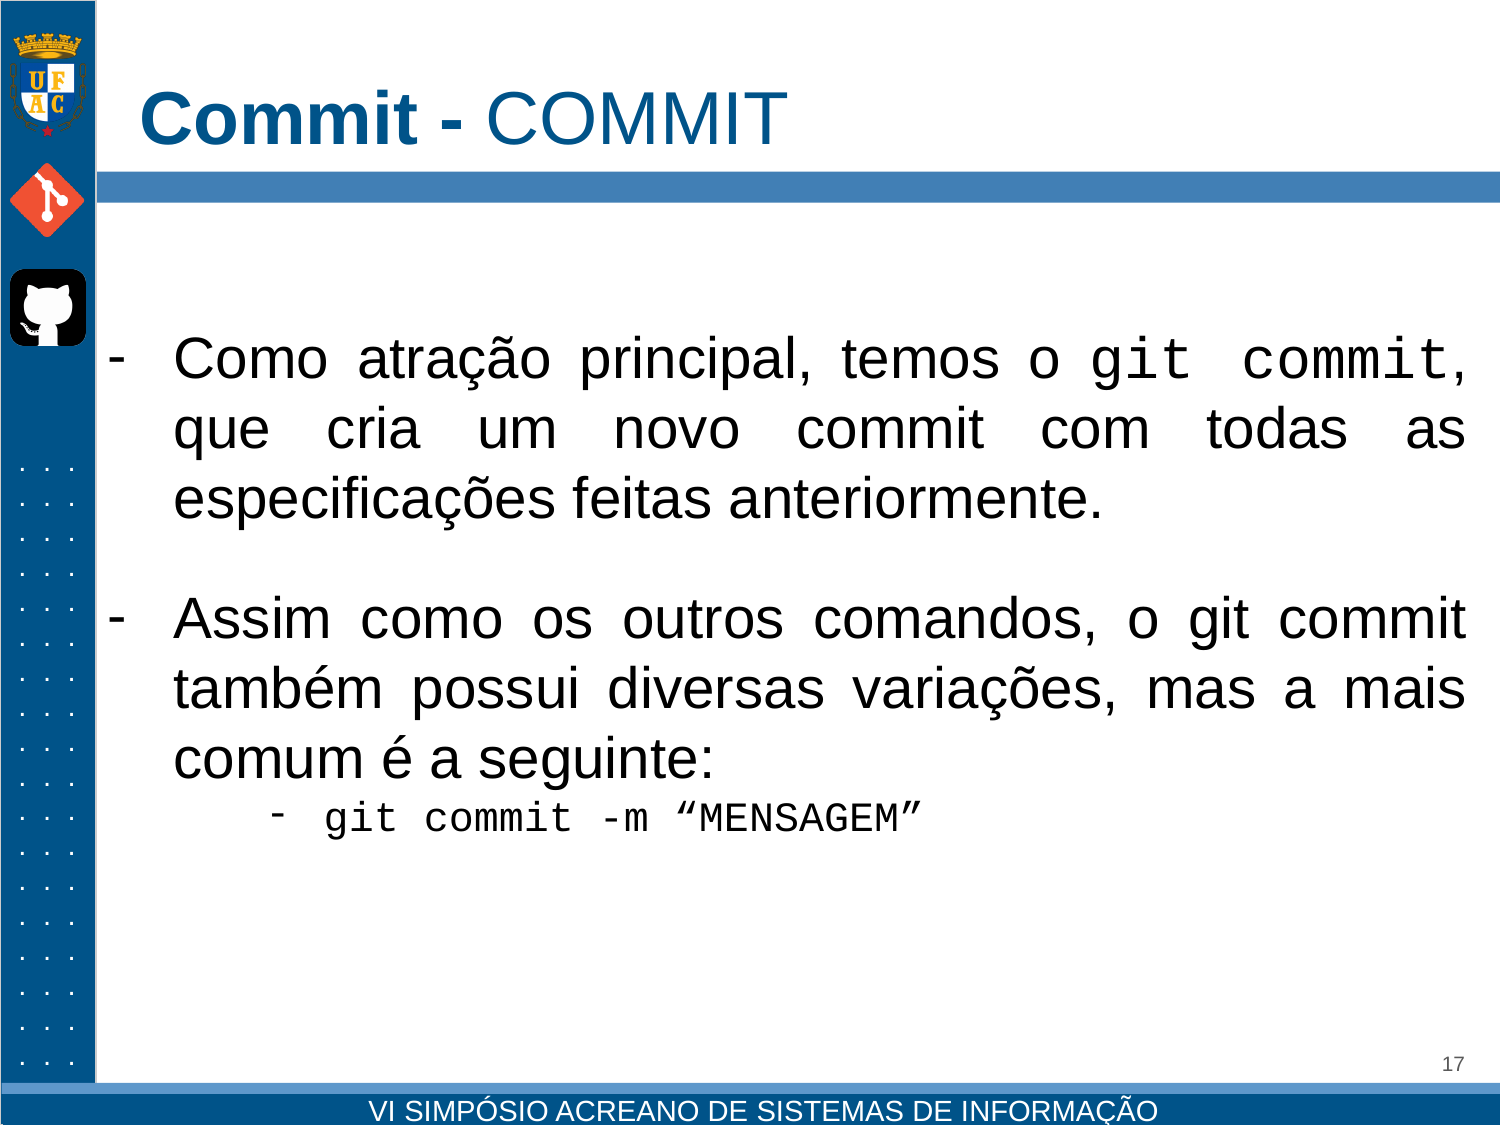

# Commit - COMMIT
Como atração principal, temos o git commit, que cria um novo commit com todas as especificações feitas anteriormente.
Assim como os outros comandos, o git commit também possui diversas variações, mas a mais comum é a seguinte:
git commit -m “MENSAGEM”
. . .
. . .
. . .
. . .
. . .
. . .
. . .
. . .
. . .
. . .
. . .
. . .
. . .
. . .
. . .
. . .
. . .
. . .
VI SIMPÓSIO ACREANO DE SISTEMAS DE INFORMAÇÃO